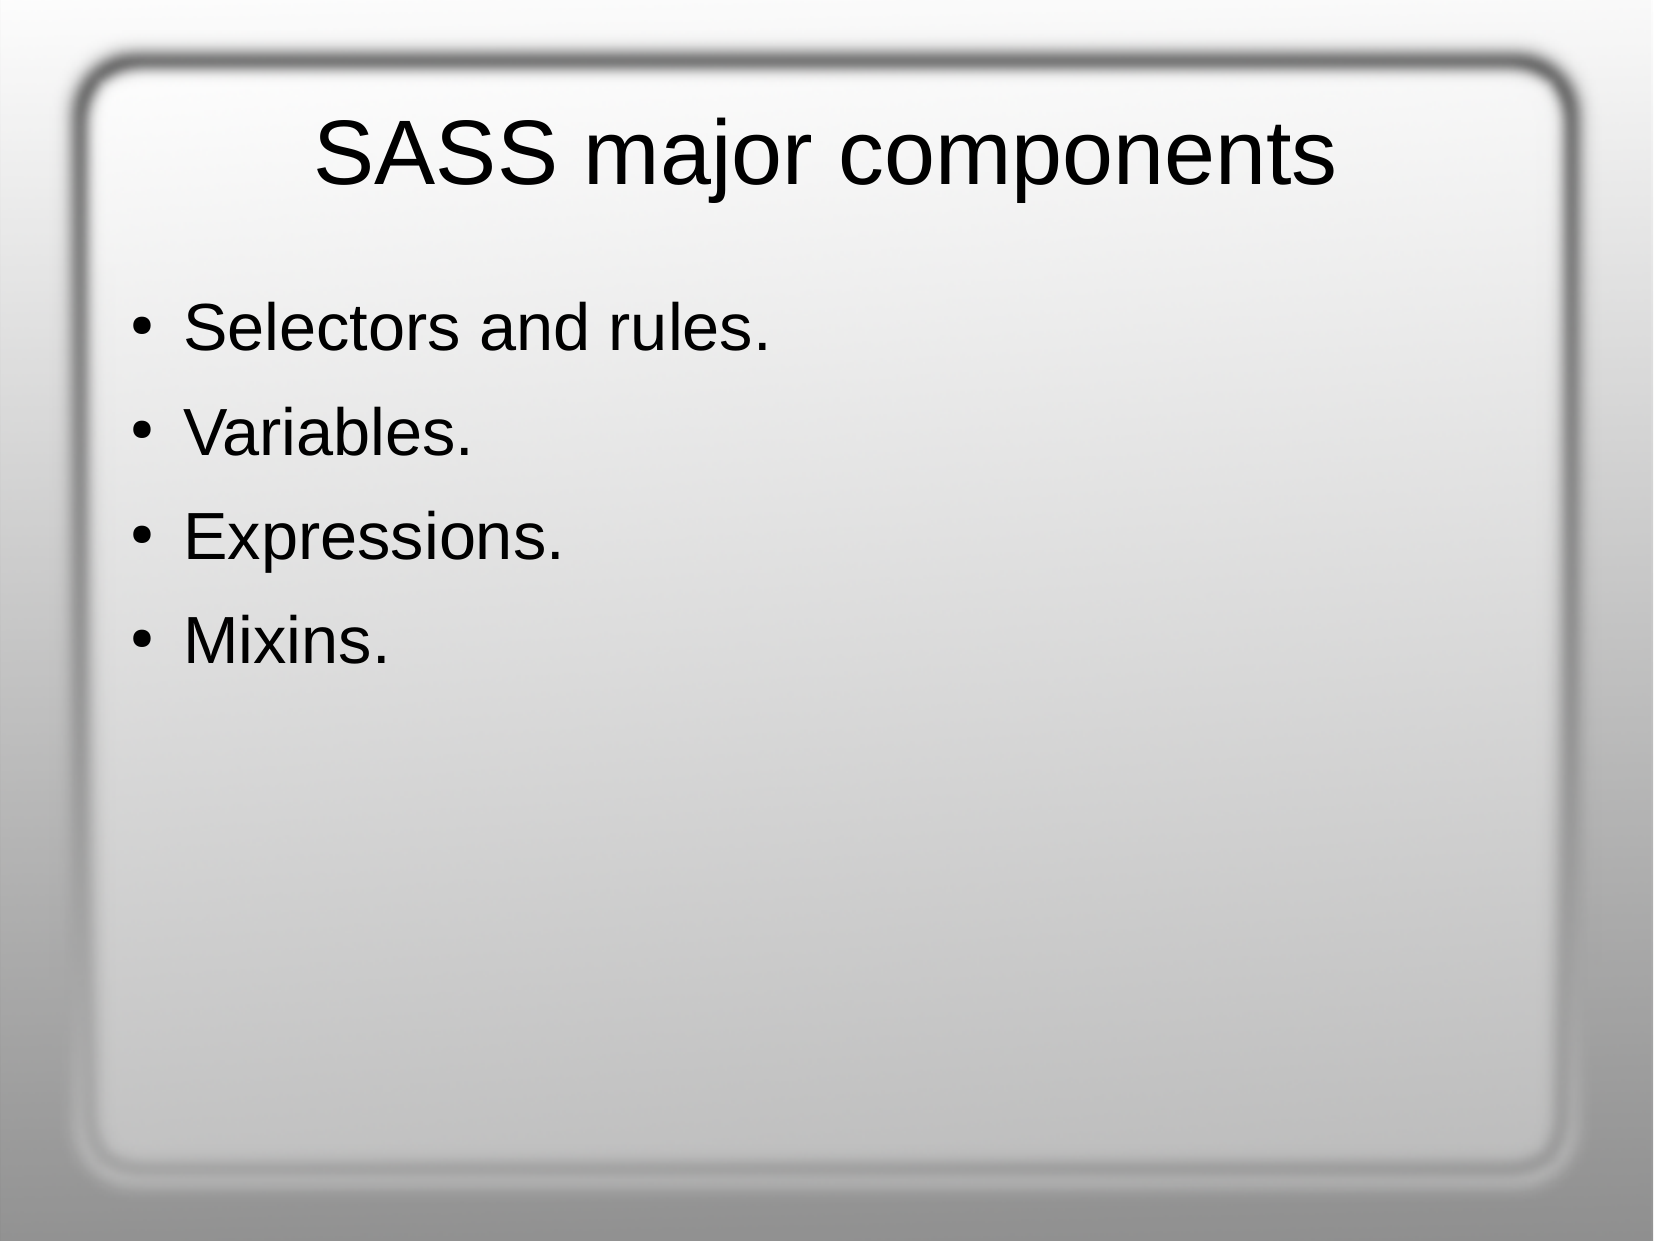

# SASS major components
Selectors and rules.
Variables.
Expressions.
Mixins.